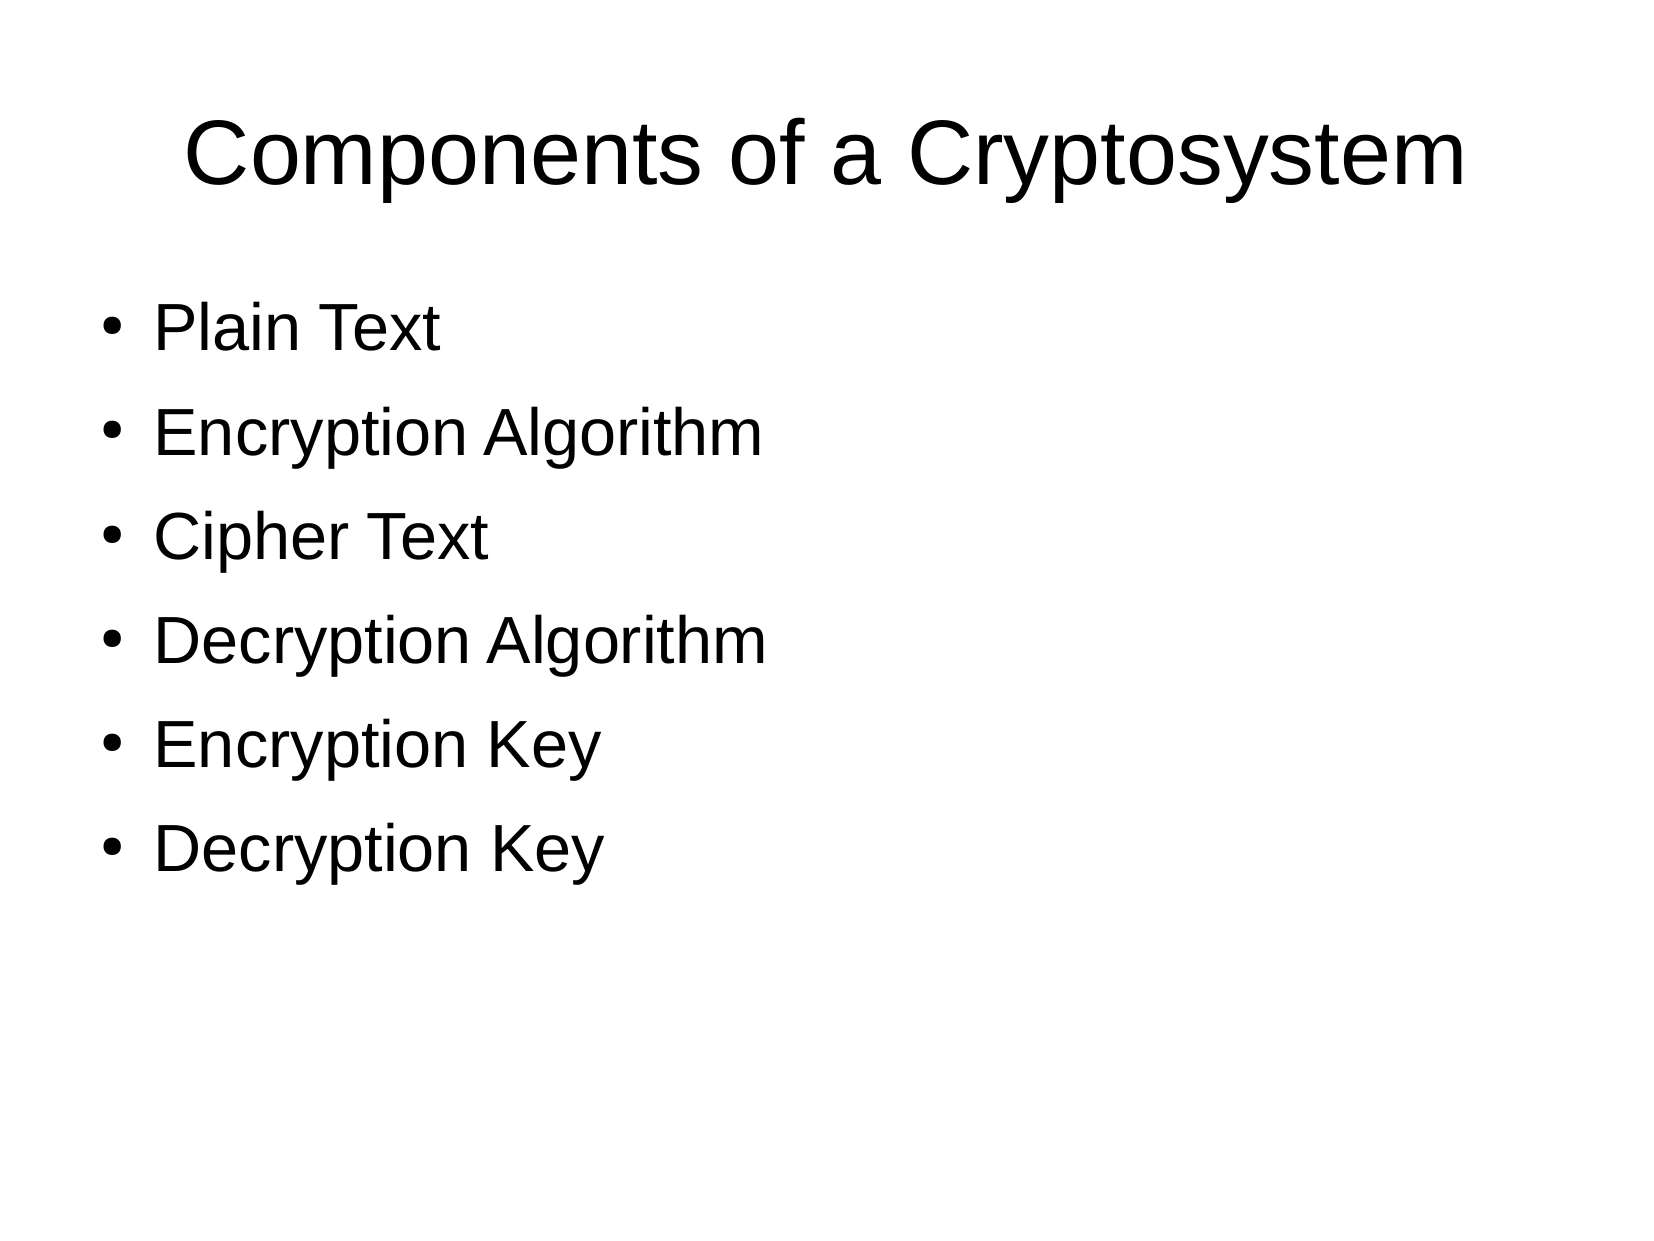

# Components of a Cryptosystem
Plain Text
Encryption Algorithm
Cipher Text
Decryption Algorithm
Encryption Key
Decryption Key